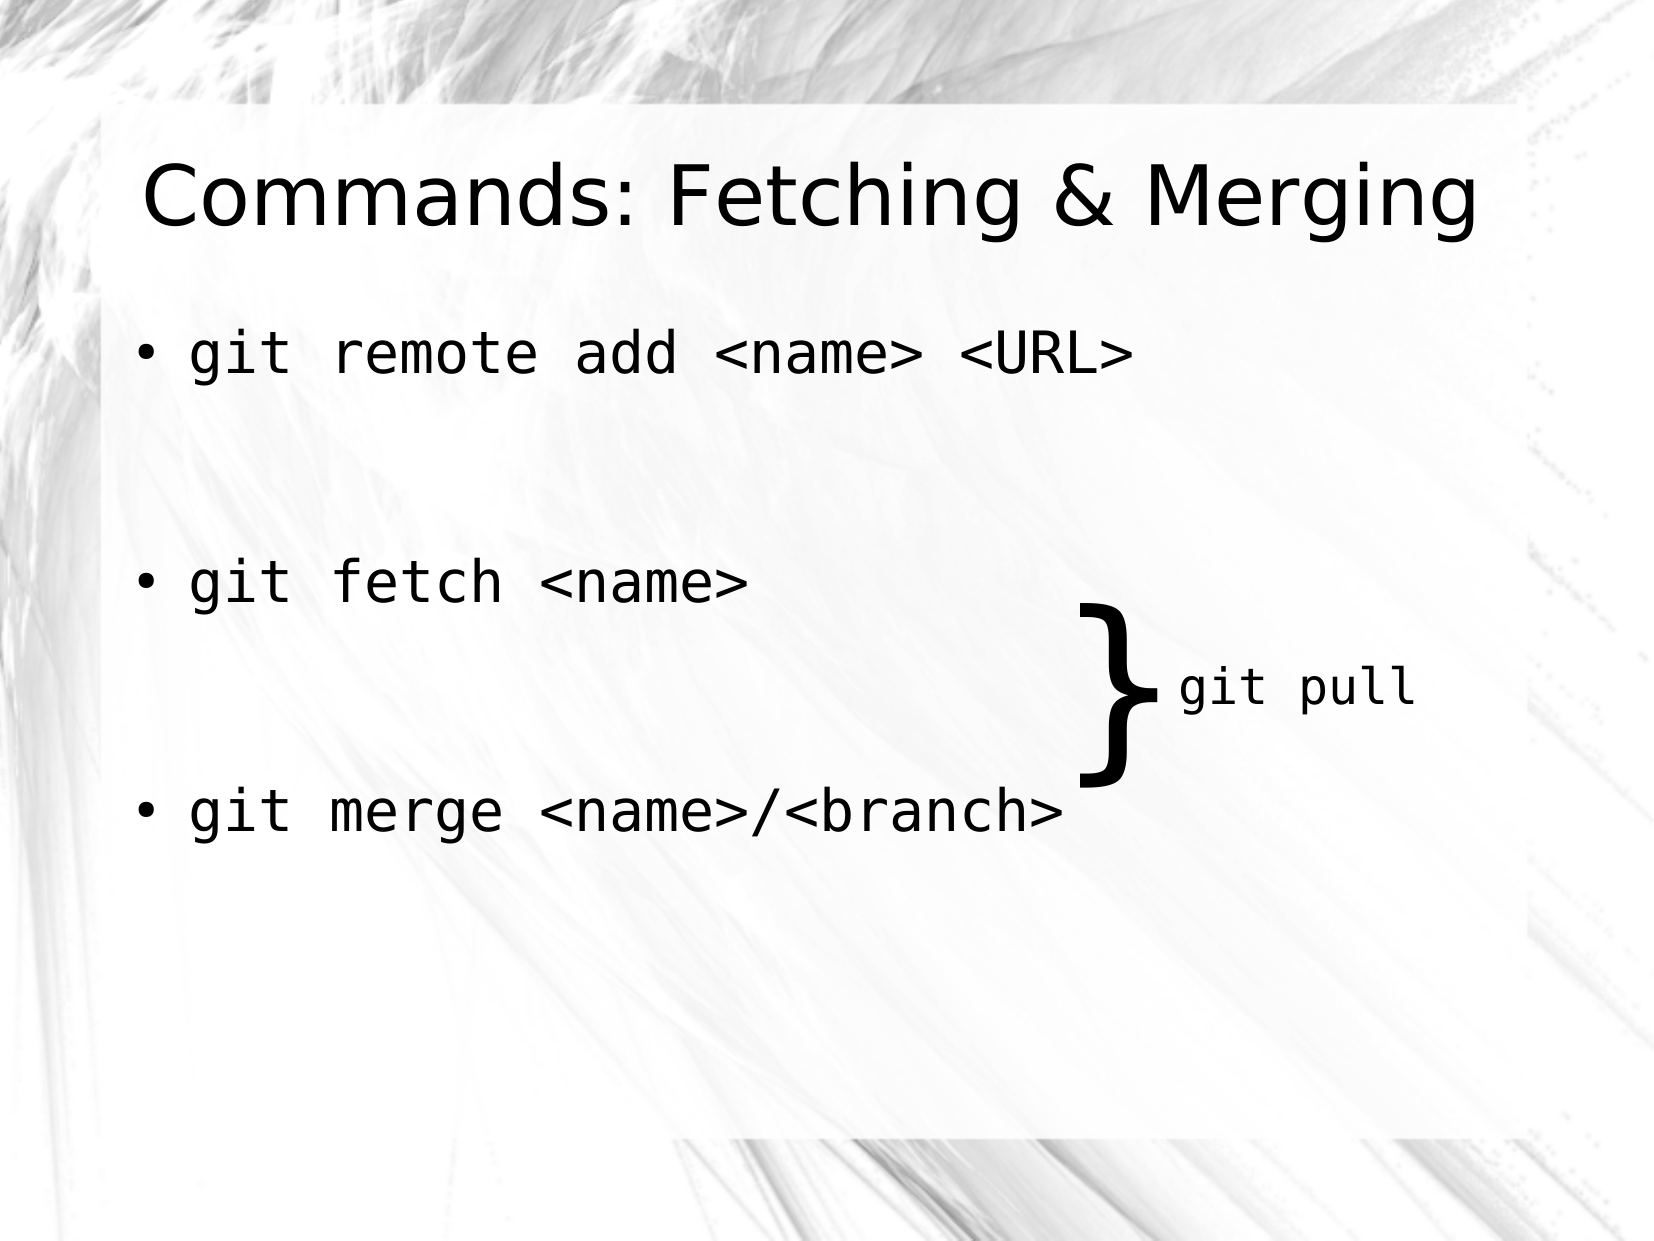

# Commands: Fetching & Merging
git remote add <name> <URL>
git fetch <name>
git merge <name>/<branch>
}
git pull